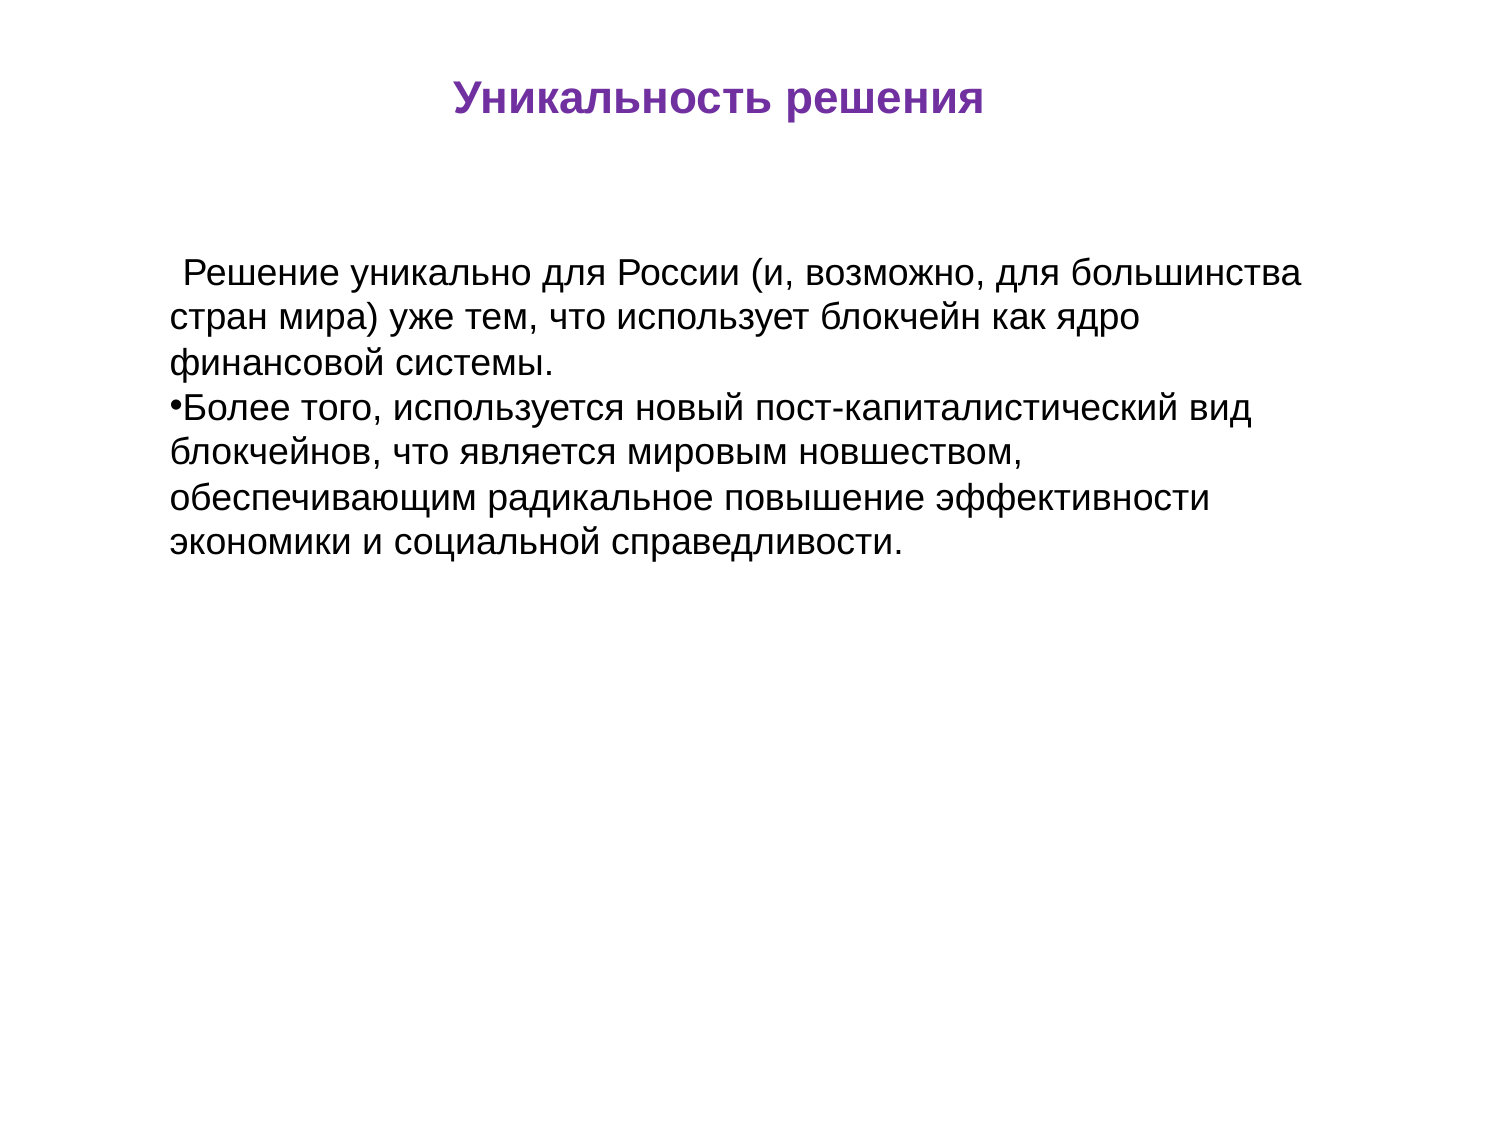

Уникальность решения
Решение уникально для России (и, возможно, для большинства стран мира) уже тем, что использует блокчейн как ядро финансовой системы.
Более того, используется новый пост-капиталистический вид блокчейнов, что является мировым новшеством, обеспечивающим радикальное повышение эффективности экономики и социальной справедливости.